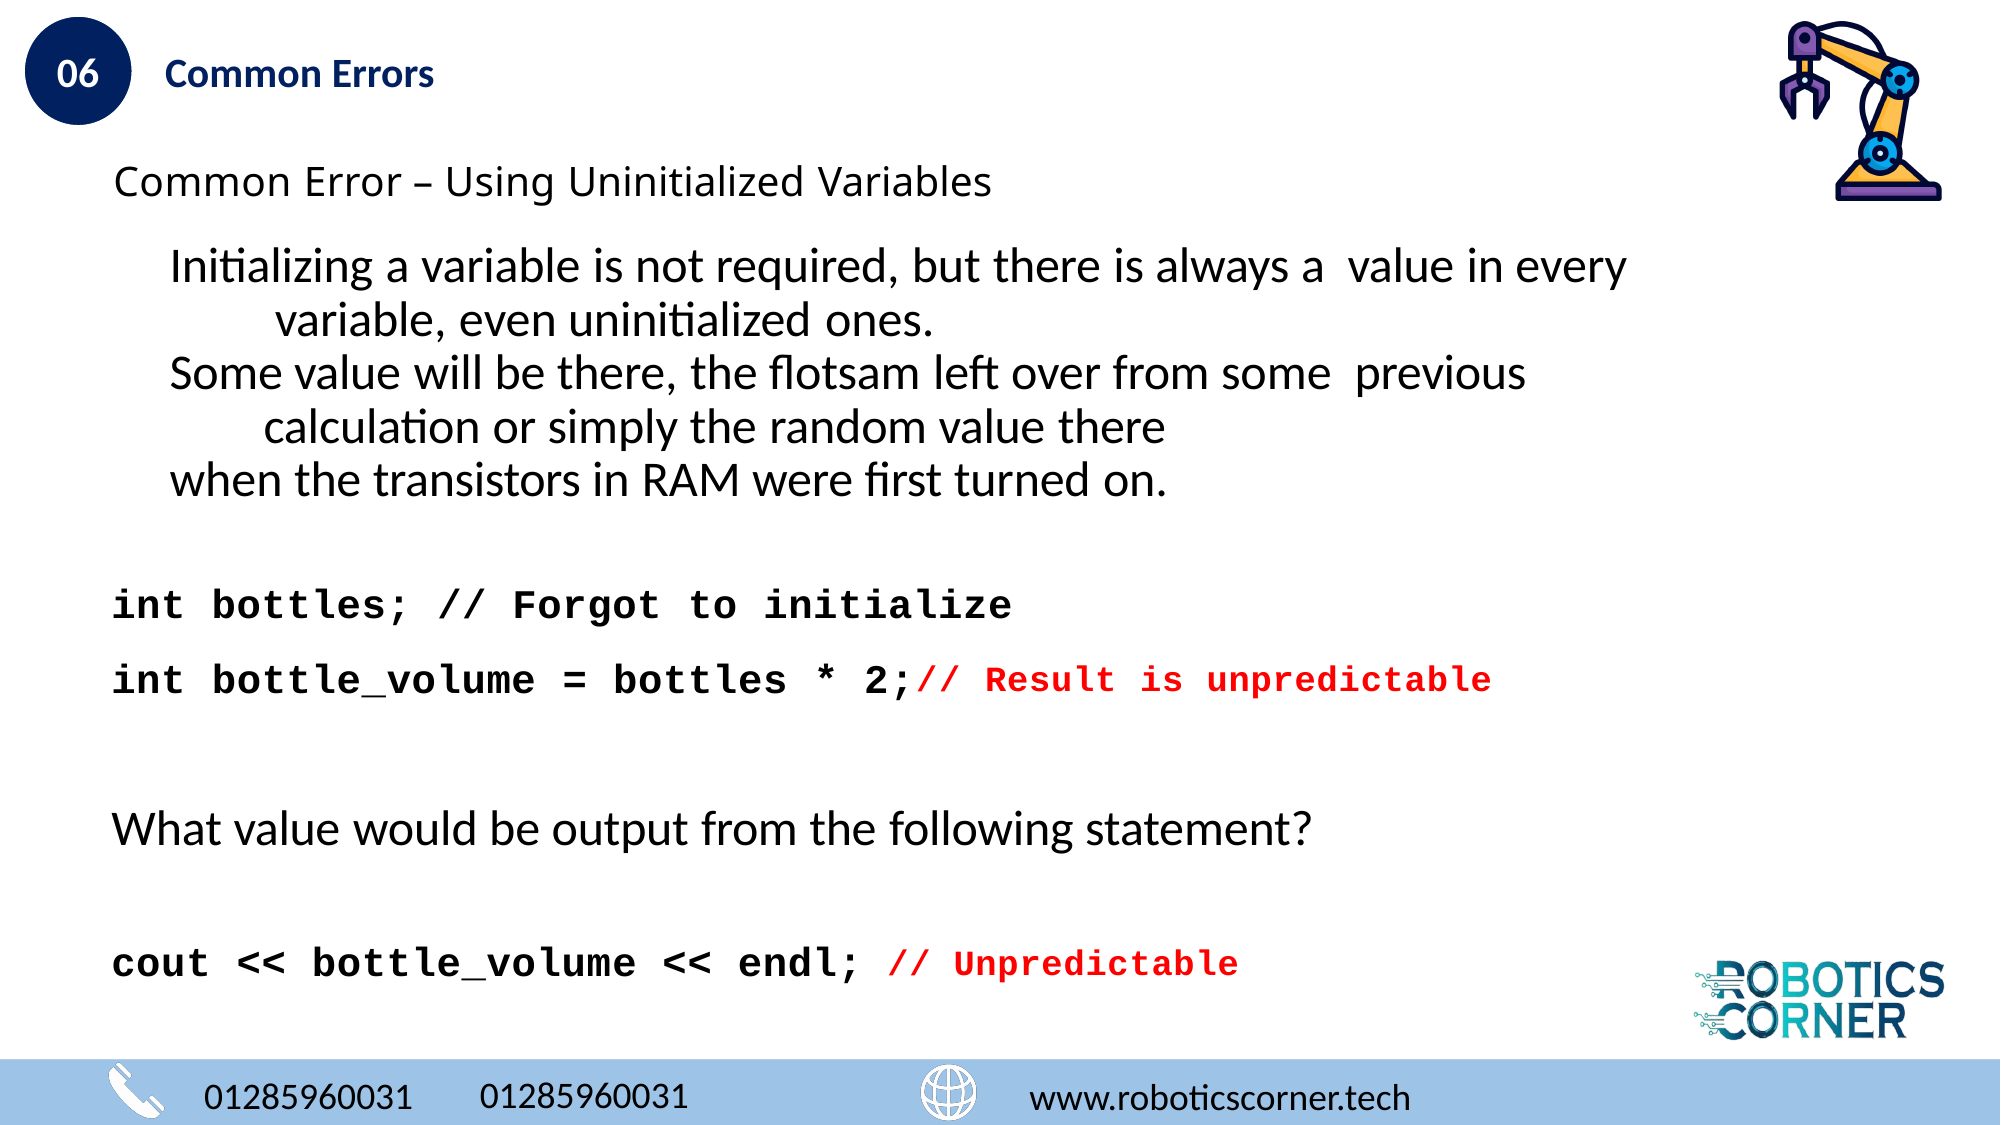

06
Common Errors
# Common Error – Using Uninitialized Variables
Initializing a variable is not required, but there is always a value in every variable, even uninitialized ones.
Some value will be there, the flotsam left over from some previous calculation or simply the random value there
when the transistors in RAM were first turned on.
int bottles; // Forgot to initialize
int bottle_volume = bottles * 2;// Result is unpredictable
What value would be output from the following statement?
cout << bottle_volume << endl; // Unpredictable
01285960031
01285960031
www.roboticscorner.tech